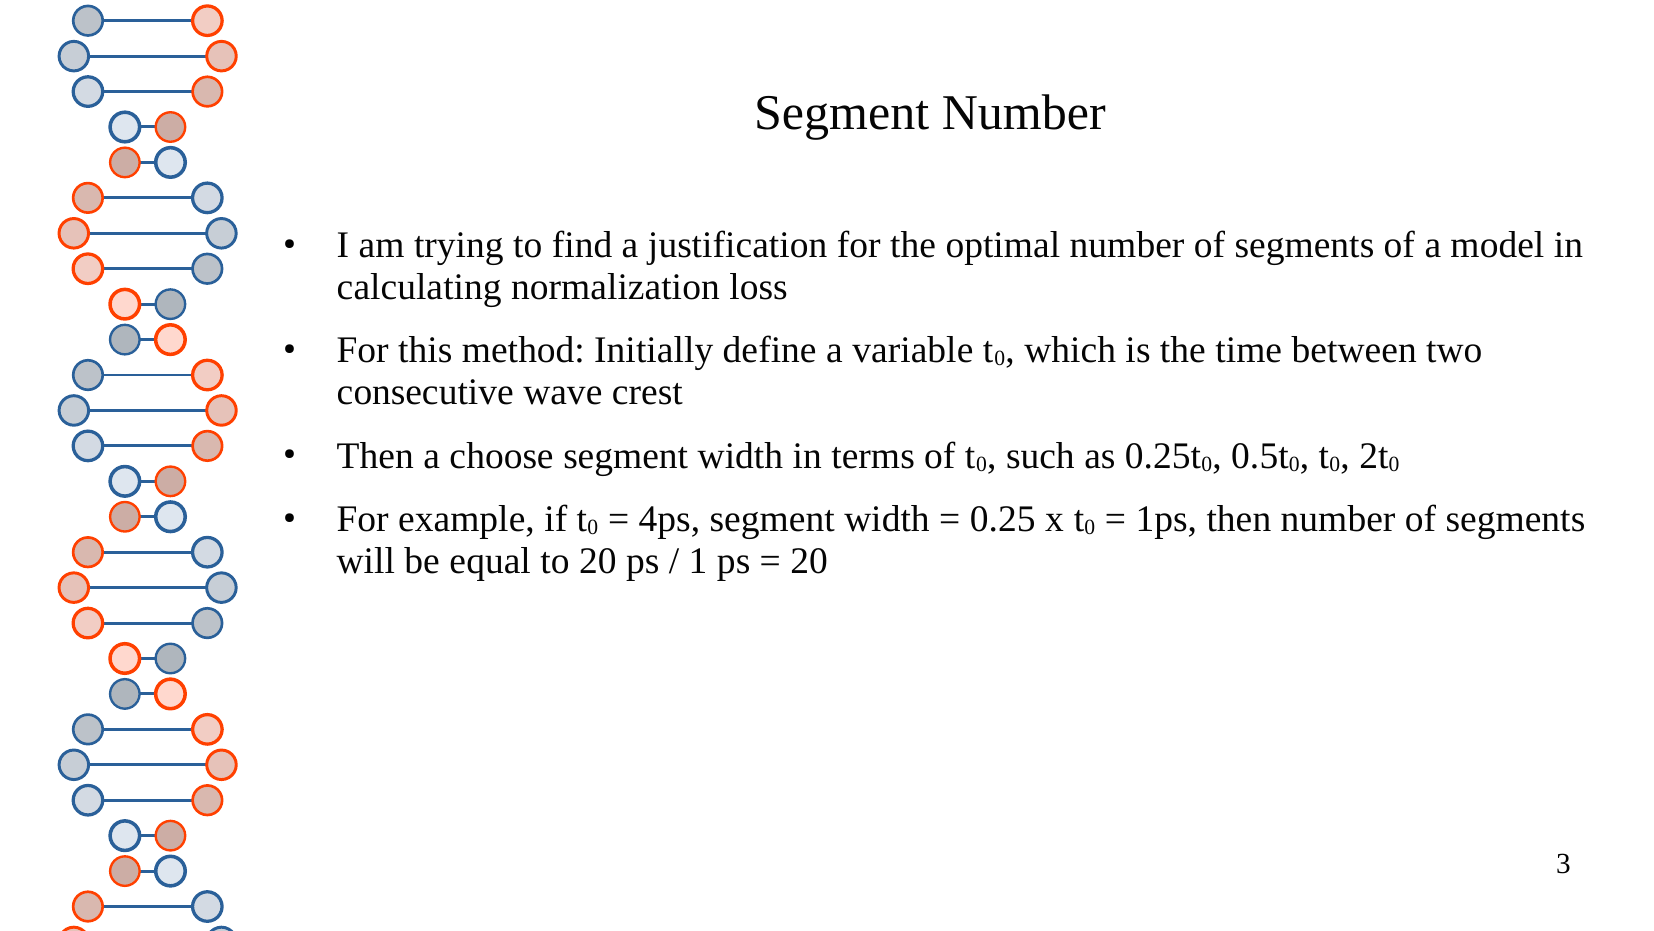

# Segment Number
I am trying to find a justification for the optimal number of segments of a model in calculating normalization loss
For this method: Initially define a variable t0, which is the time between two consecutive wave crest
Then a choose segment width in terms of t0, such as 0.25t0, 0.5t0, t0, 2t0
For example, if t0 = 4ps, segment width = 0.25 x t0 = 1ps, then number of segments will be equal to 20 ps / 1 ps = 20
3